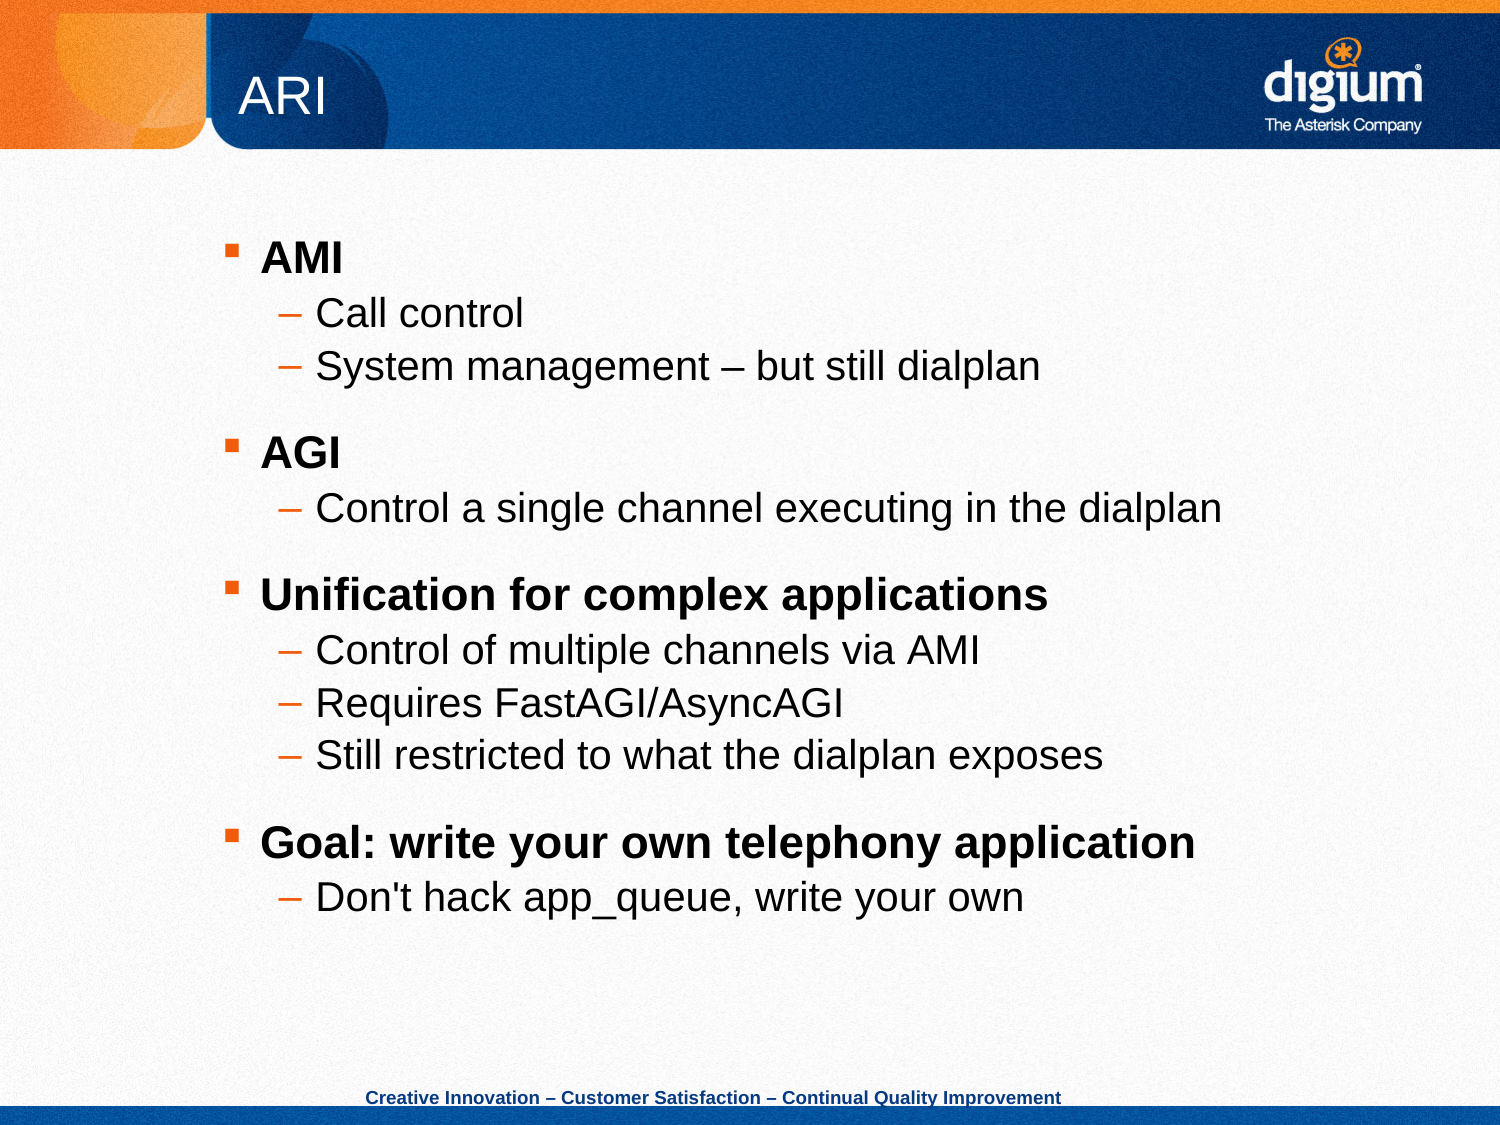

# ARI
AMI
Call control
System management – but still dialplan
AGI
Control a single channel executing in the dialplan
Unification for complex applications
Control of multiple channels via AMI
Requires FastAGI/AsyncAGI
Still restricted to what the dialplan exposes
Goal: write your own telephony application
Don't hack app_queue, write your own